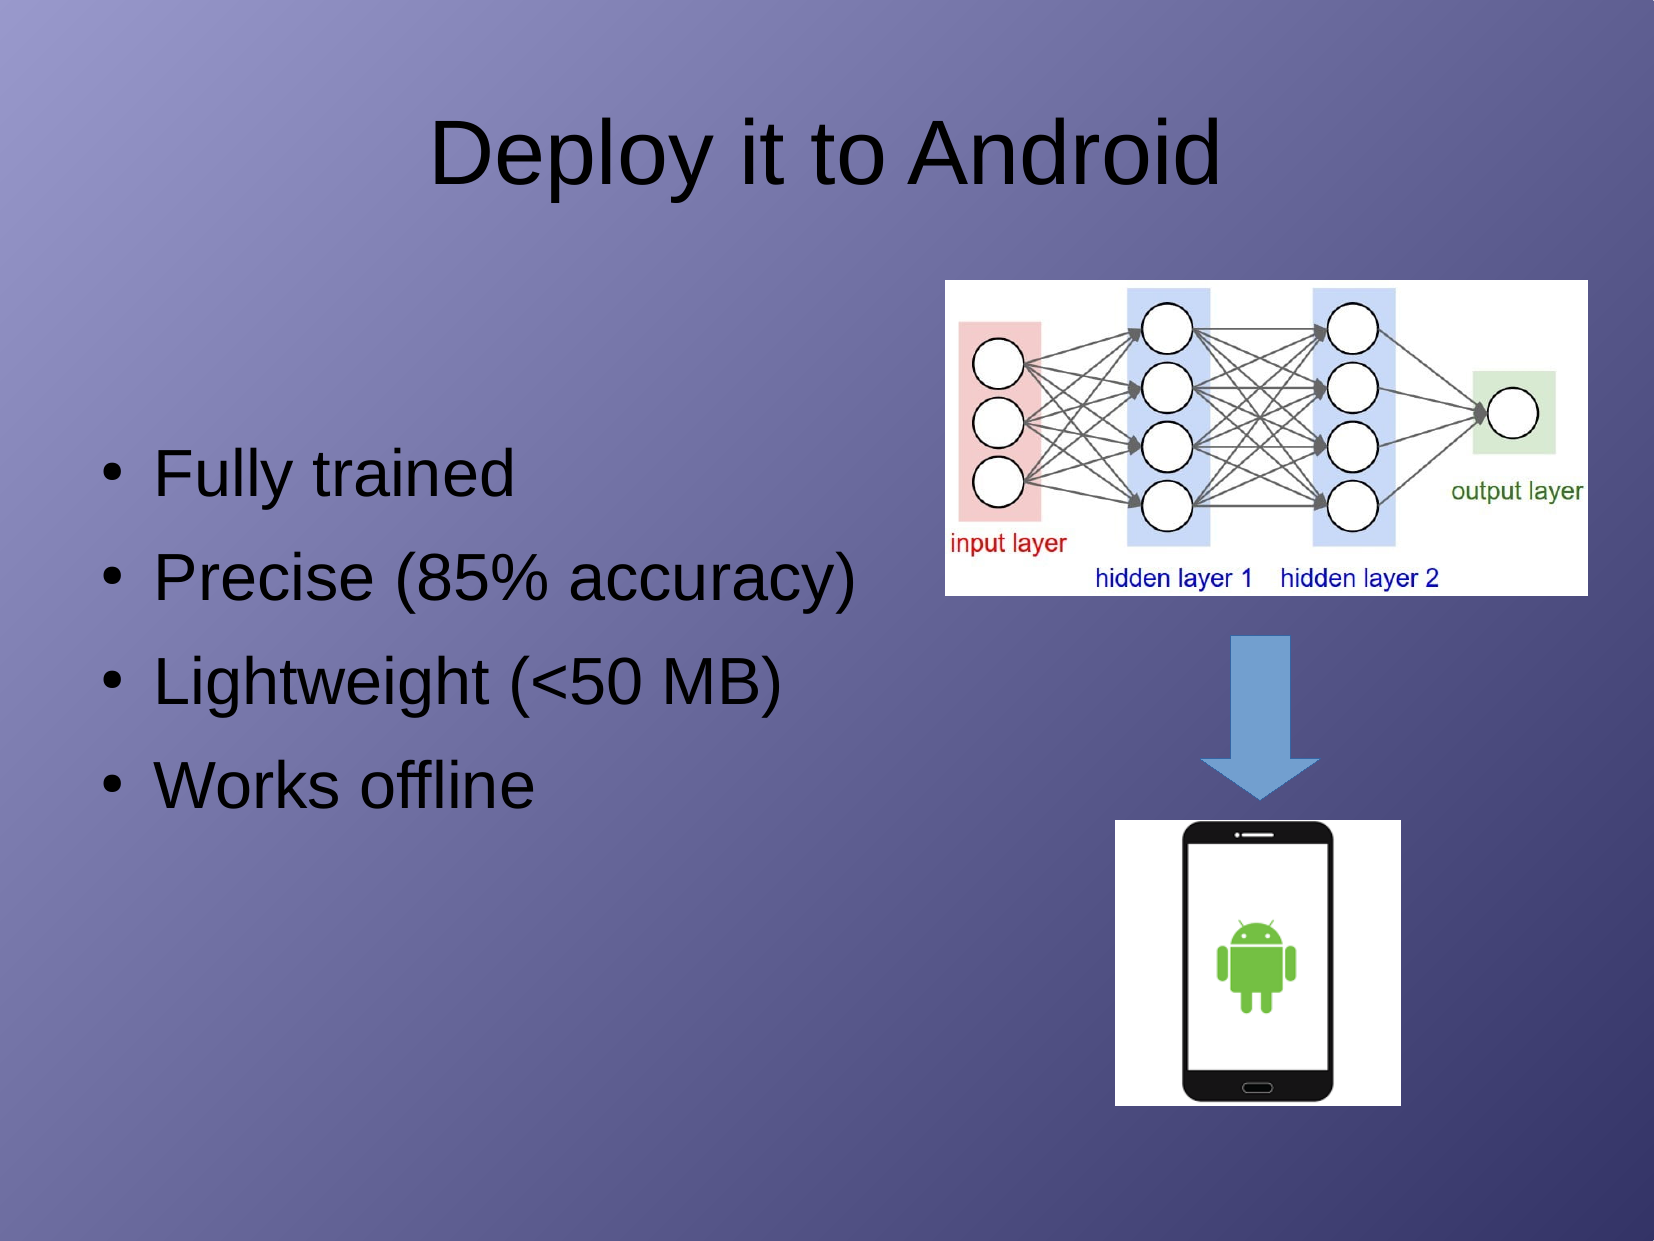

# Deploy it to Android
Fully trained
Precise (85% accuracy)
Lightweight (<50 MB)
Works offline